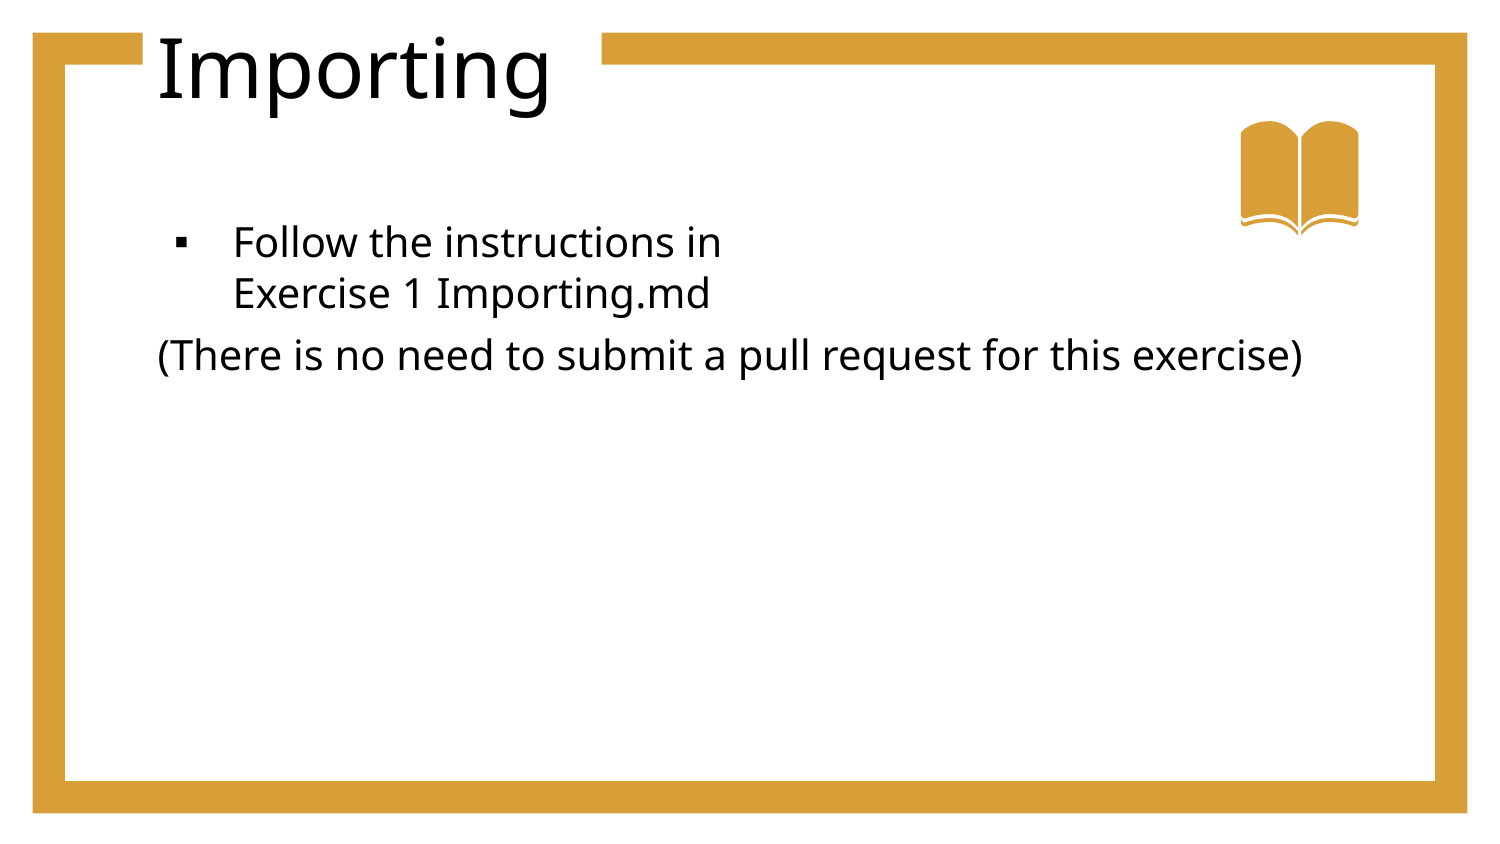

# Importing
Follow the instructions in
Exercise 1 Importing.md
(There is no need to submit a pull request for this exercise)